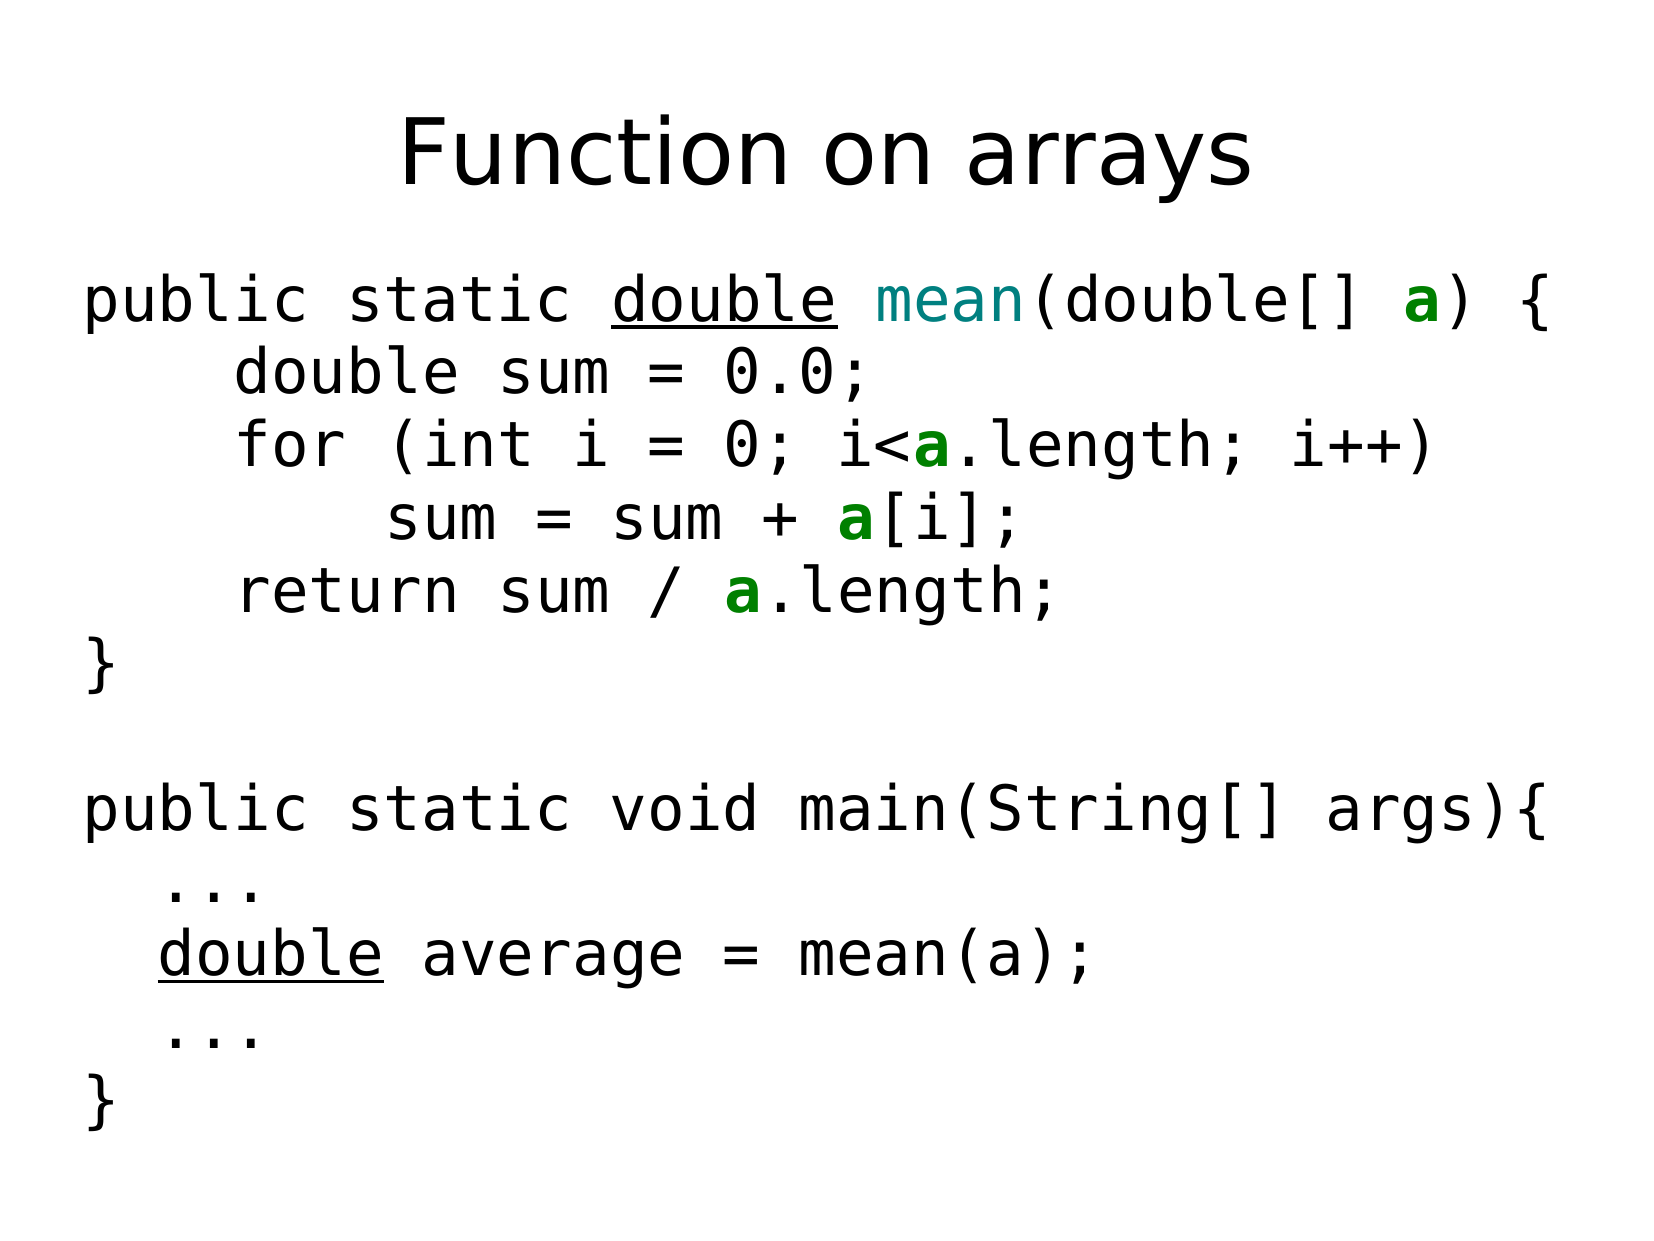

# Function on arrays
public static double mean(double[] a) {
 double sum = 0.0;
 for (int i = 0; i<a.length; i++)
 sum = sum + a[i];
 return sum / a.length;
}
public static void main(String[] args){
	...
	double average = mean(a);
	...
}